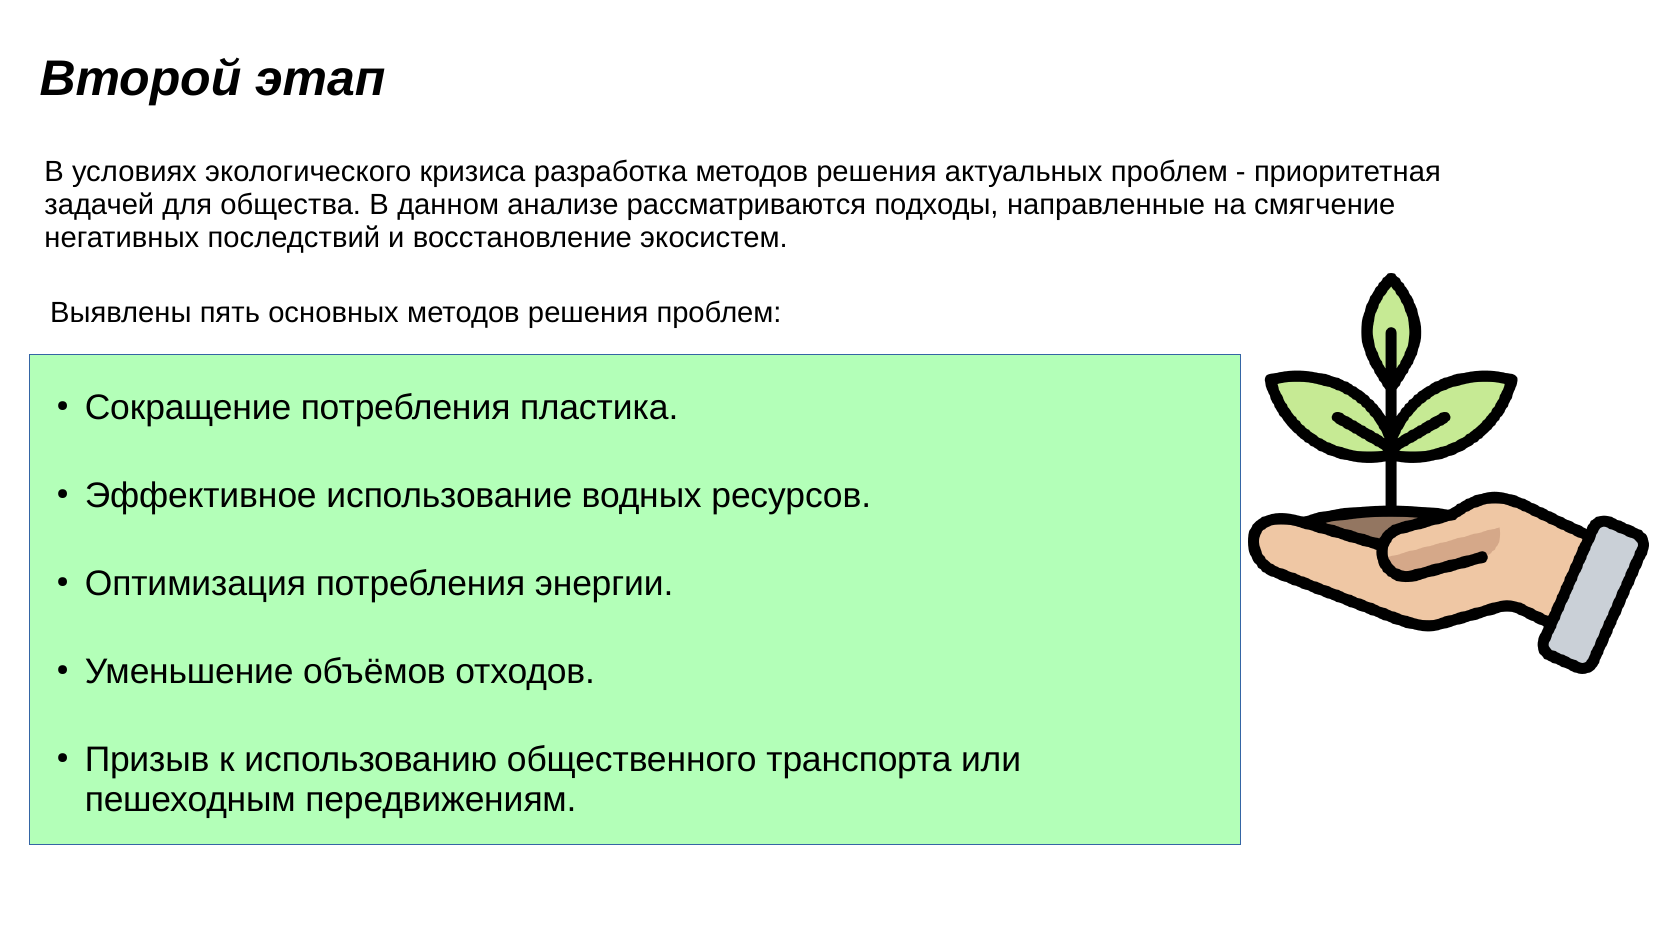

# Второй этап
В условиях экологического кризиса разработка методов решения актуальных проблем - приоритетная задачей для общества. В данном анализе рассматриваются подходы, направленные на смягчение негативных последствий и восстановление экосистем.
Выявлены пять основных методов решения проблем:
Сокращение потребления пластика.
Эффективное использование водных ресурсов.
Оптимизация потребления энергии.
Уменьшение объёмов отходов.
Призыв к использованию общественного транспорта или пешеходным передвижениям.